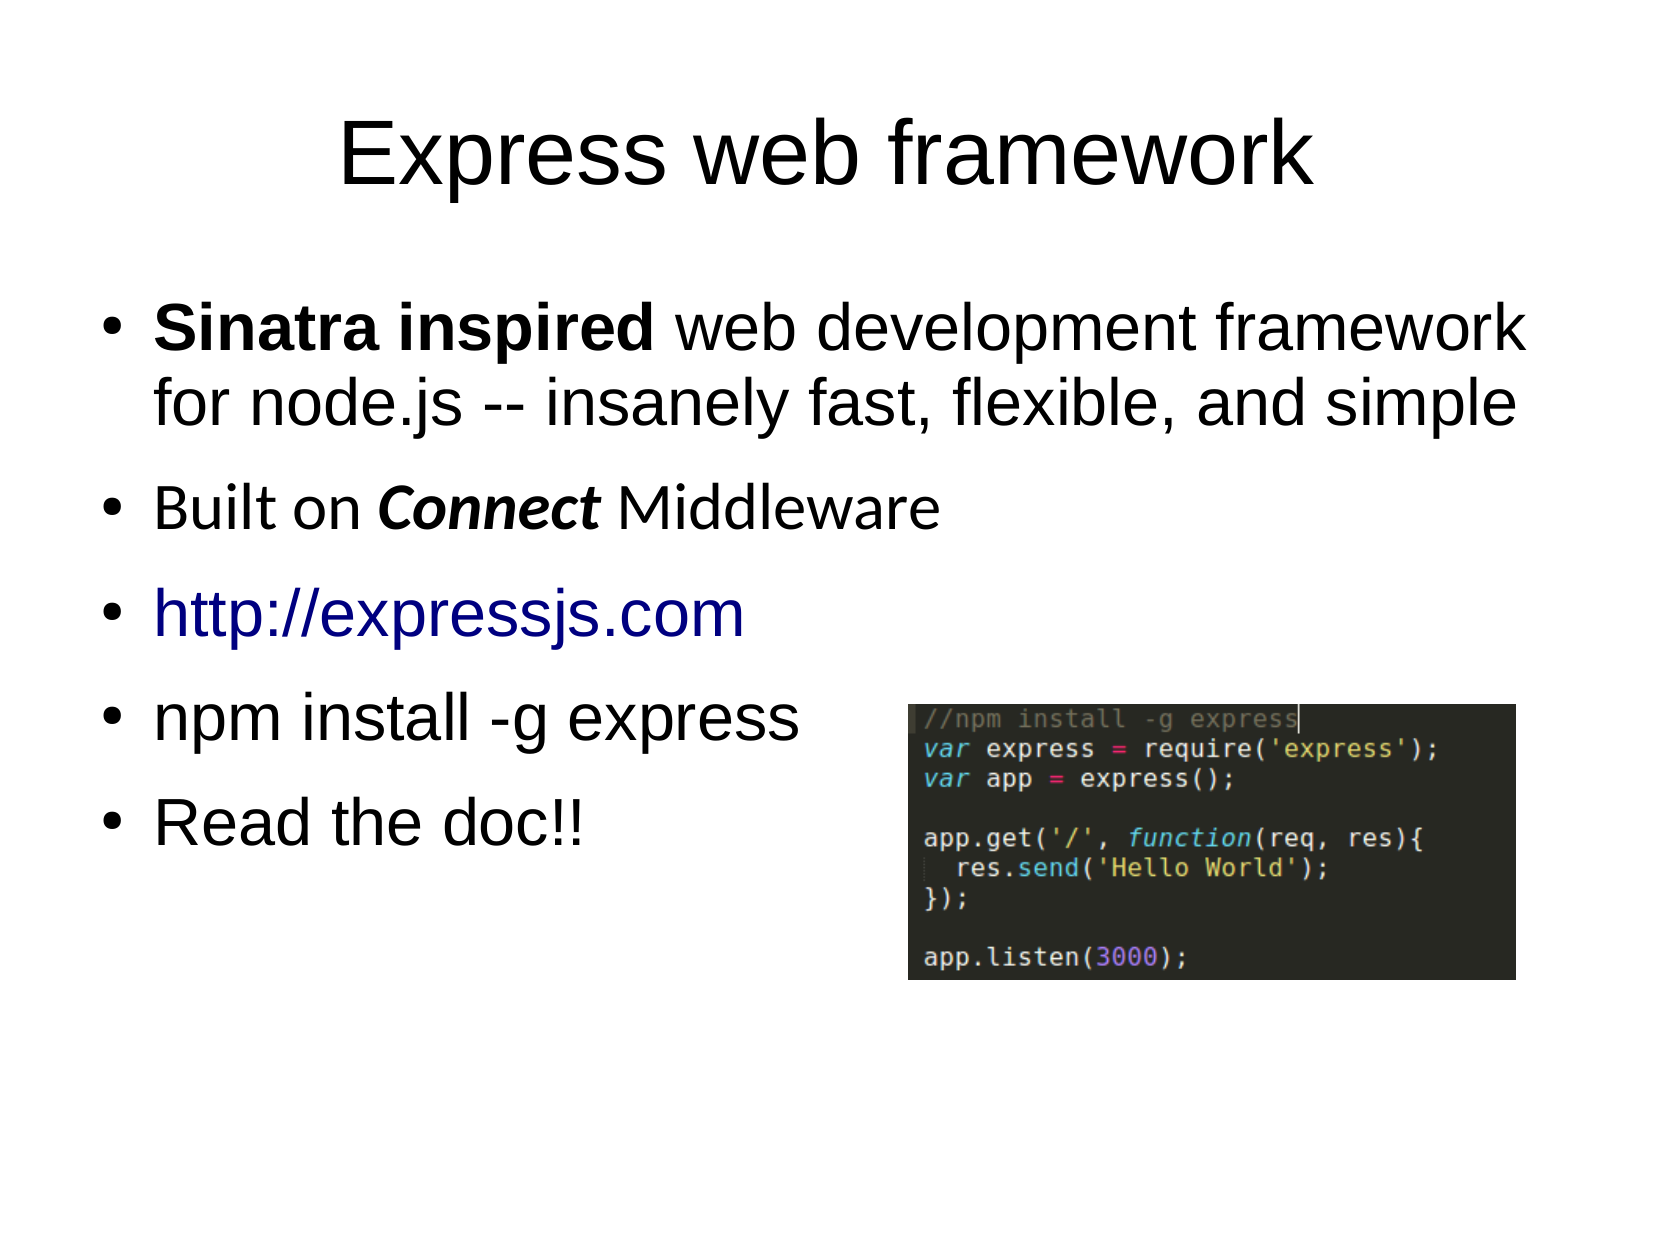

# Express web framework
Sinatra inspired web development framework for node.js -- insanely fast, flexible, and simple
Built on Connect Middleware
http://expressjs.com
npm install -g express
Read the doc!!